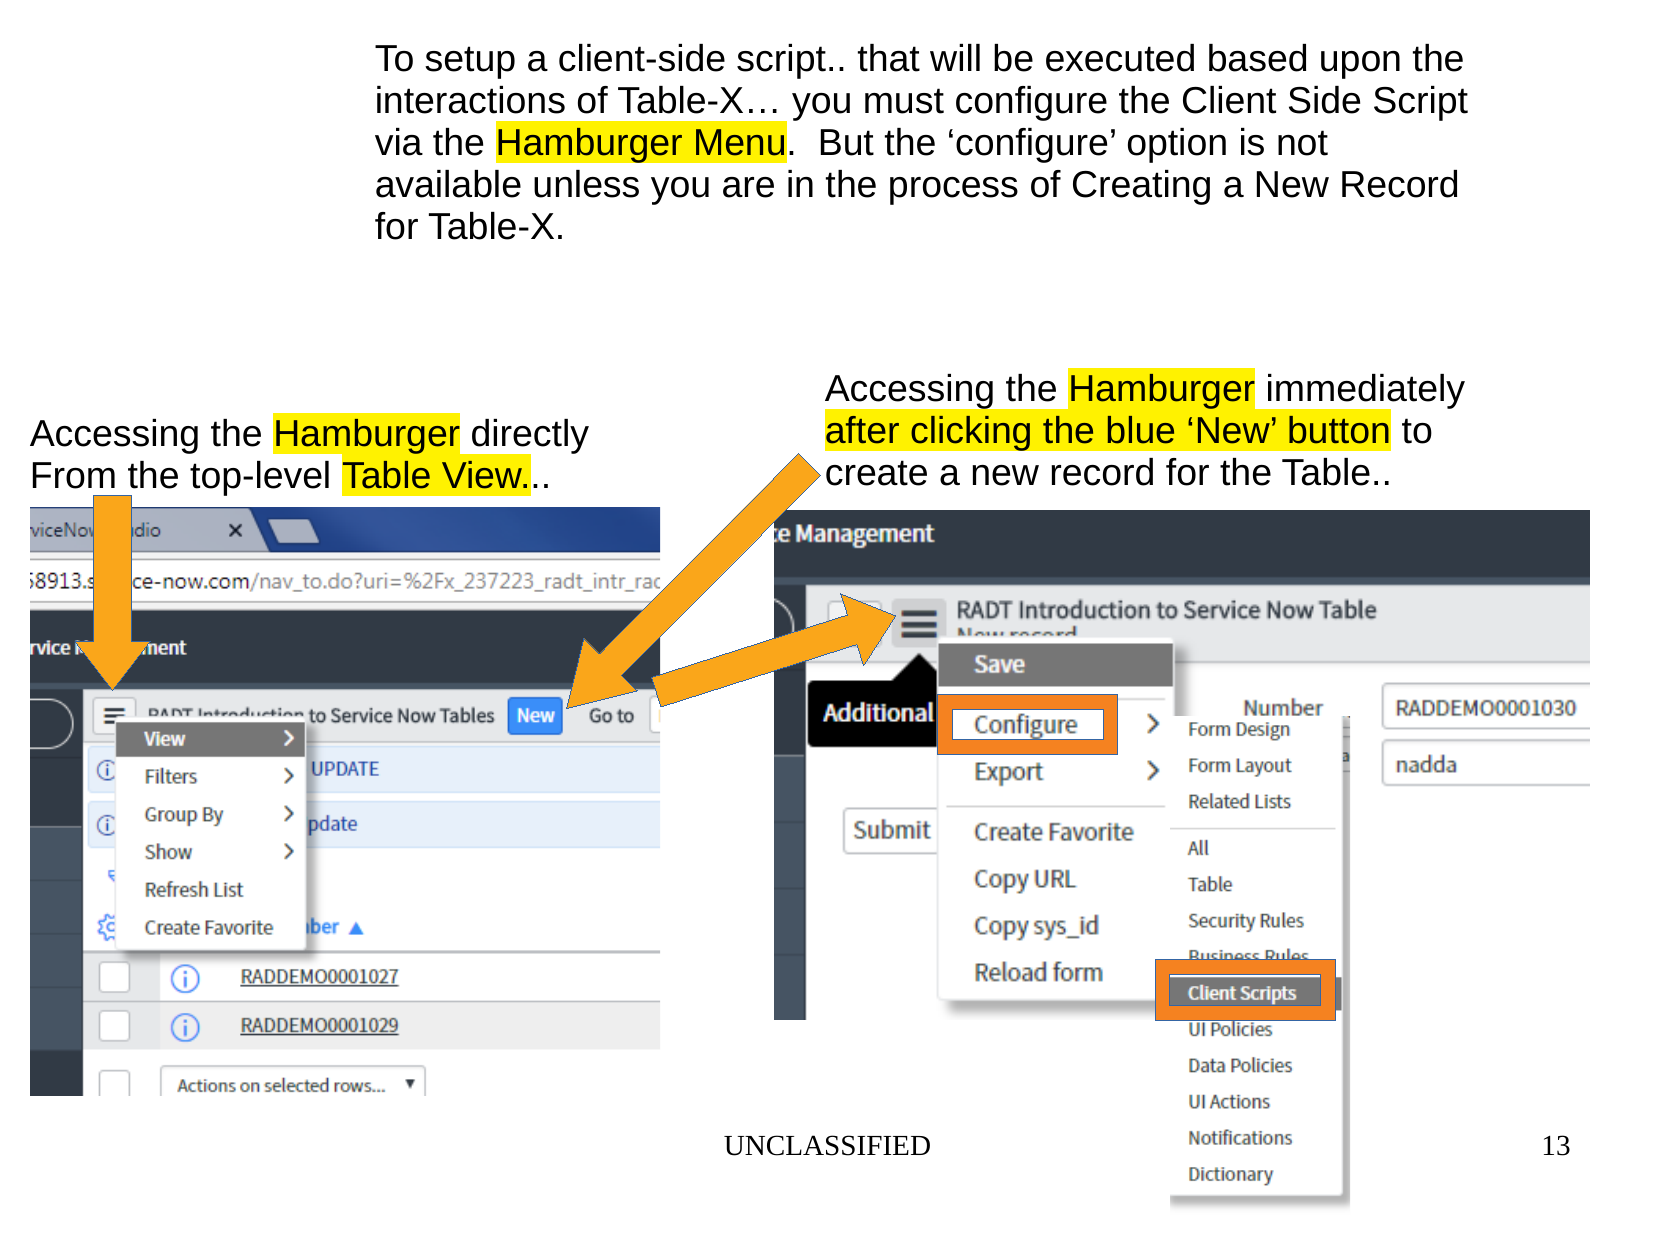

To setup a client-side script.. that will be executed based upon the interactions of Table-X… you must configure the Client Side Script via the Hamburger Menu. But the ‘configure’ option is not available unless you are in the process of Creating a New Record for Table-X.
Accessing the Hamburger immediately after clicking the blue ‘New’ button to create a new record for the Table..
Accessing the Hamburger directly
From the top-level Table View...
UNCLASSIFIED
13